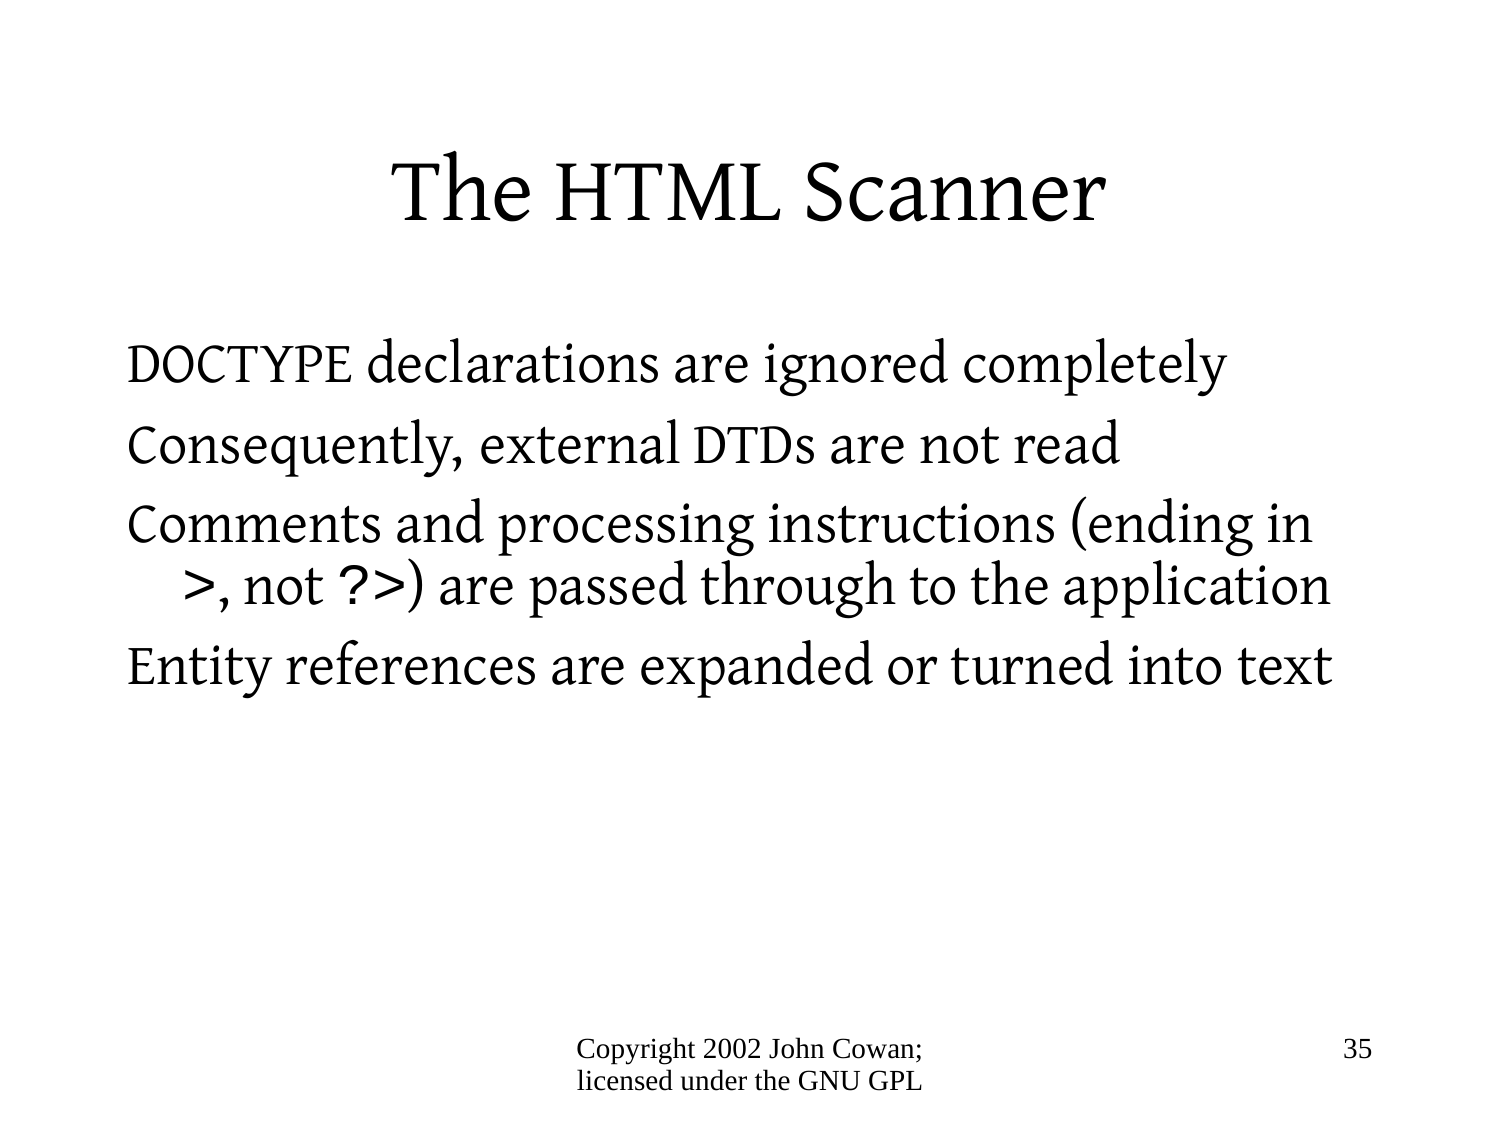

# The HTML Scanner
DOCTYPE declarations are ignored completely
Consequently, external DTDs are not read
Comments and processing instructions (ending in >, not ?>) are passed through to the application
Entity references are expanded or turned into text
Copyright 2002 John Cowan; licensed under the GNU GPL
35